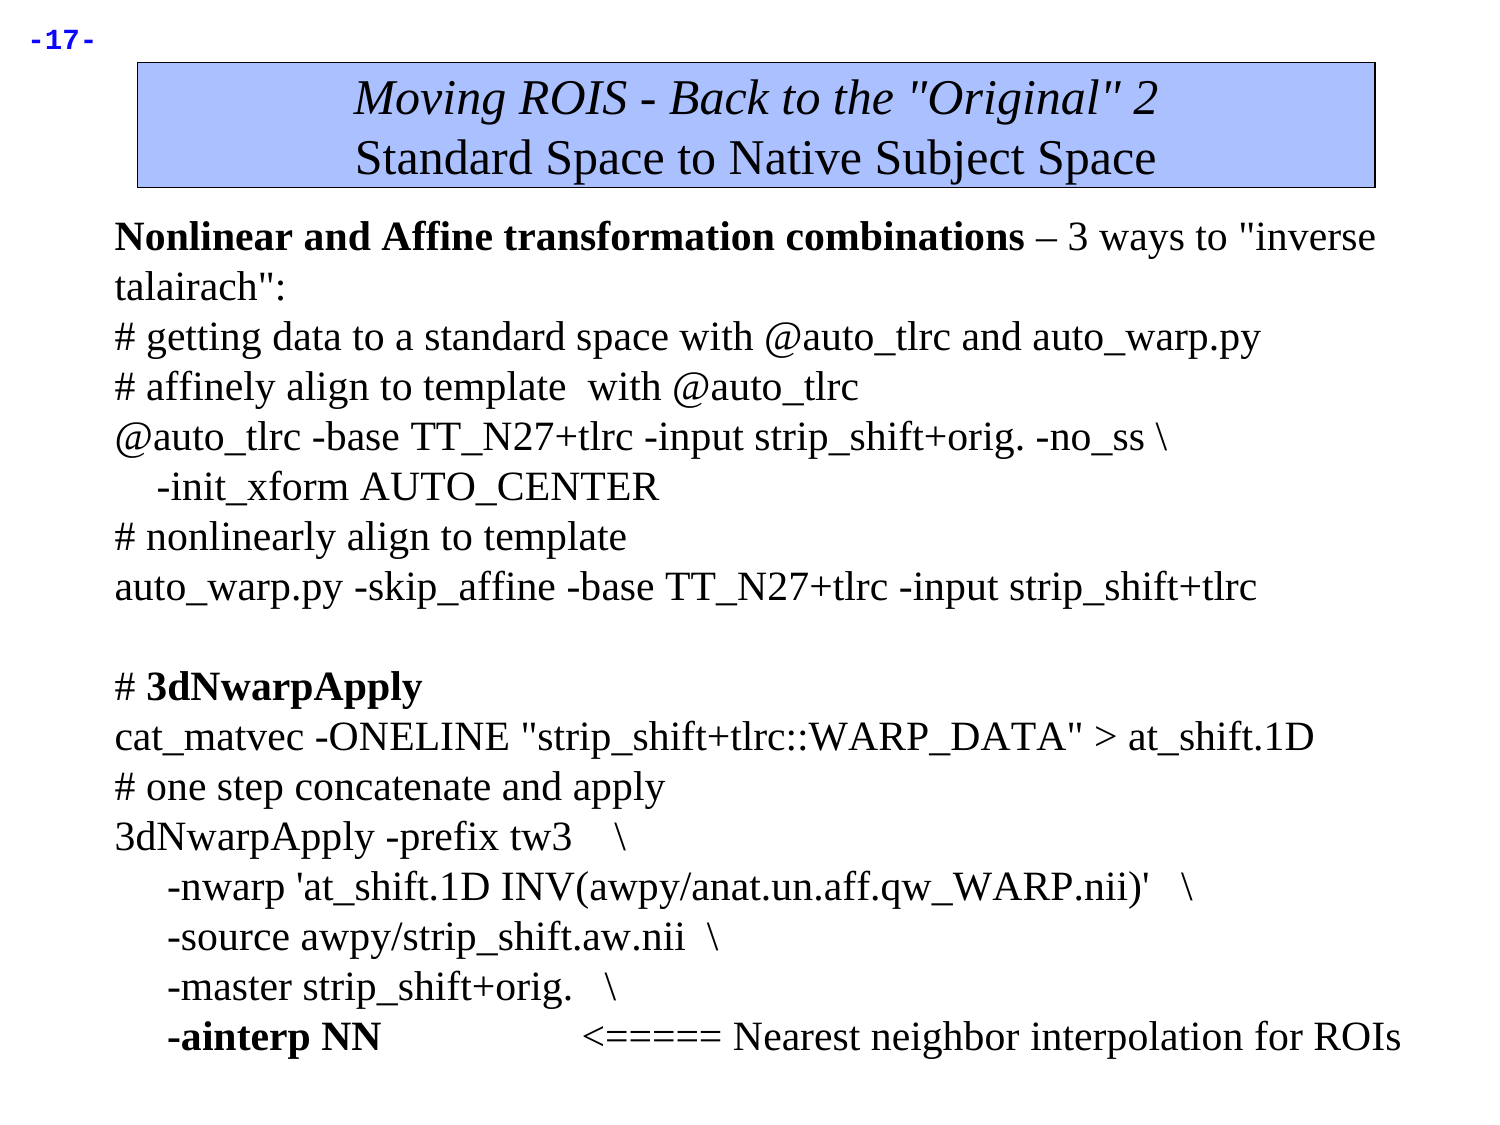

# Moving ROIS - Back to the "Original" 2 Standard Space to Native Subject Space
Nonlinear and Affine transformation combinations – 3 ways to "inverse talairach":
# getting data to a standard space with @auto_tlrc and auto_warp.py
# affinely align to template with @auto_tlrc
@auto_tlrc -base TT_N27+tlrc -input strip_shift+orig. -no_ss \
 -init_xform AUTO_CENTER
# nonlinearly align to template
auto_warp.py -skip_affine -base TT_N27+tlrc -input strip_shift+tlrc
# 3dNwarpApply
cat_matvec -ONELINE "strip_shift+tlrc::WARP_DATA" > at_shift.1D
# one step concatenate and apply
3dNwarpApply -prefix tw3 \
 -nwarp 'at_shift.1D INV(awpy/anat.un.aff.qw_WARP.nii)' \
 -source awpy/strip_shift.aw.nii \
 -master strip_shift+orig. \
 -ainterp NN <===== Nearest neighbor interpolation for ROIs